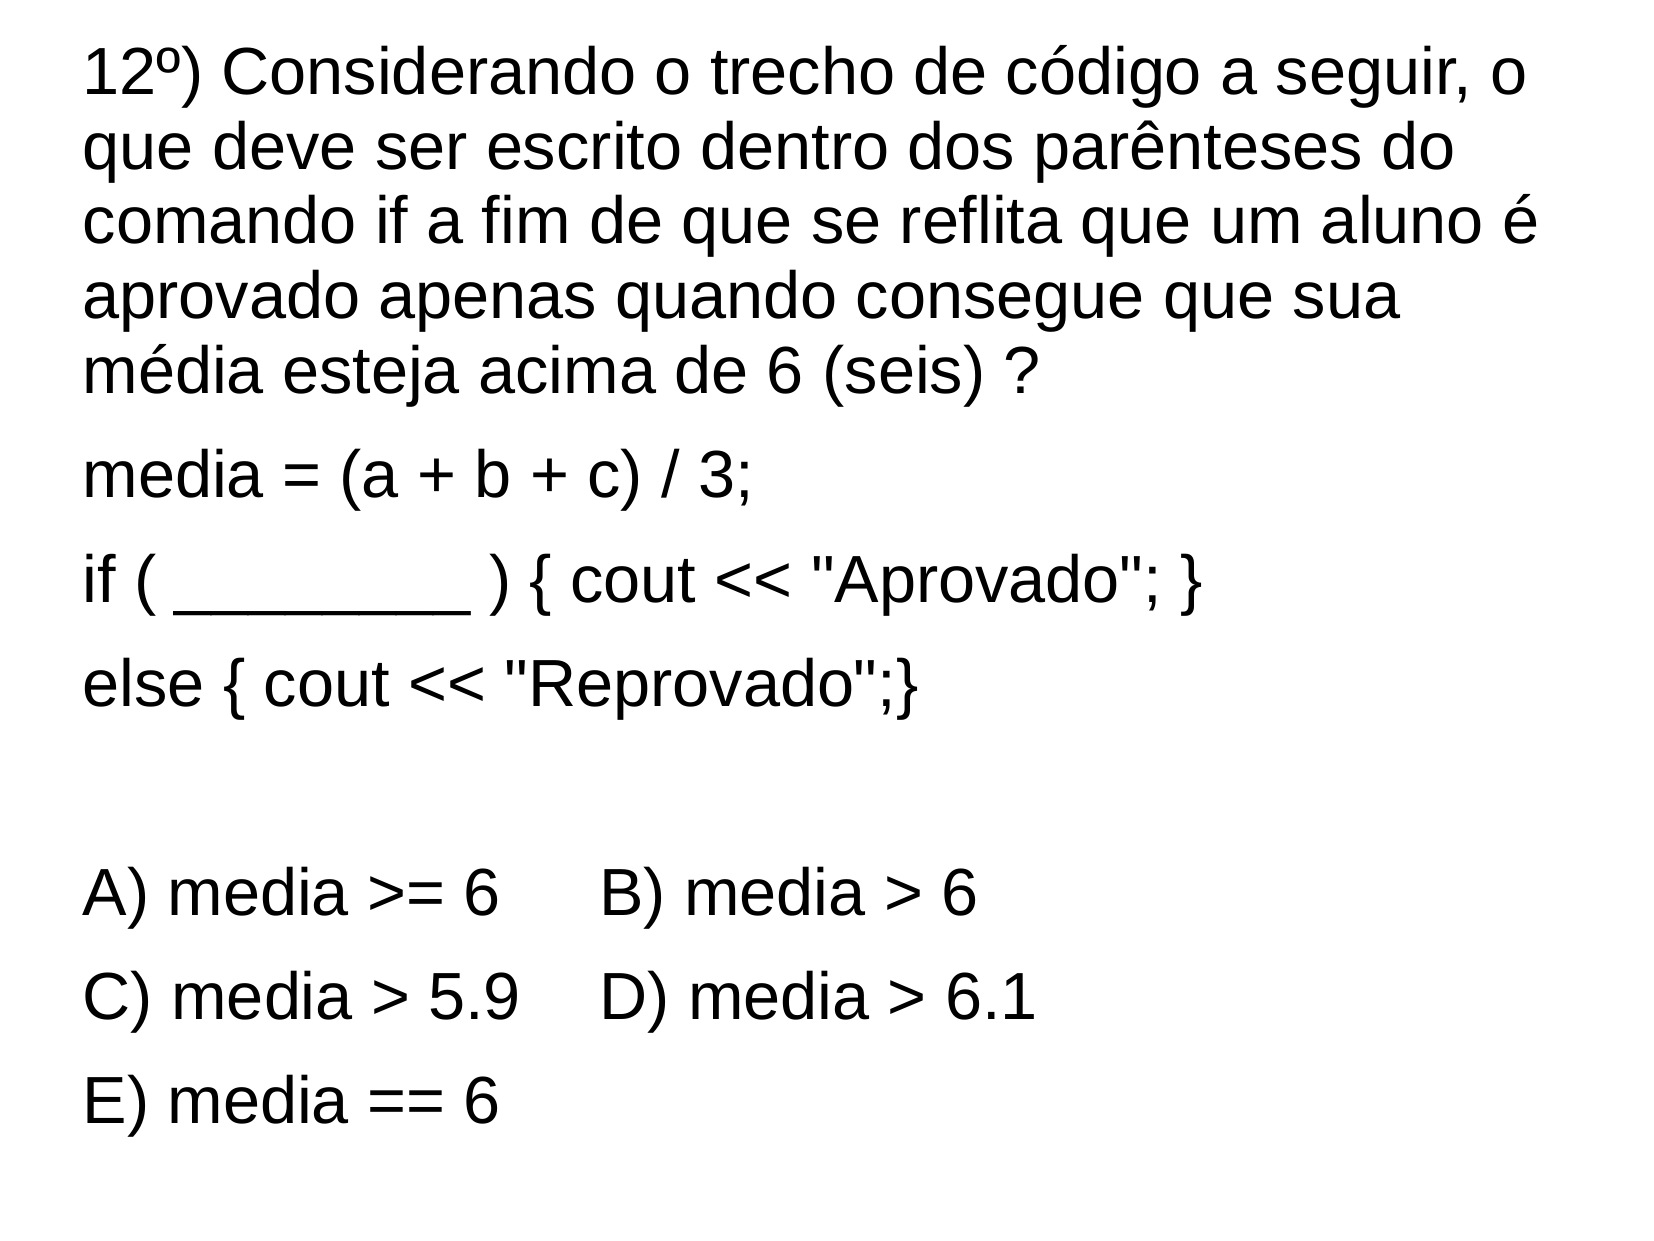

# 12º) Considerando o trecho de código a seguir, o que deve ser escrito dentro dos parênteses do comando if a fim de que se reflita que um aluno é aprovado apenas quando consegue que sua média esteja acima de 6 (seis) ?
media = (a + b + c) / 3;
if ( ________ ) { cout << "Aprovado"; }
else { cout << "Reprovado";}
A) media >= 6		B) media > 6
C) media > 5.9		D) media > 6.1
E) media == 6